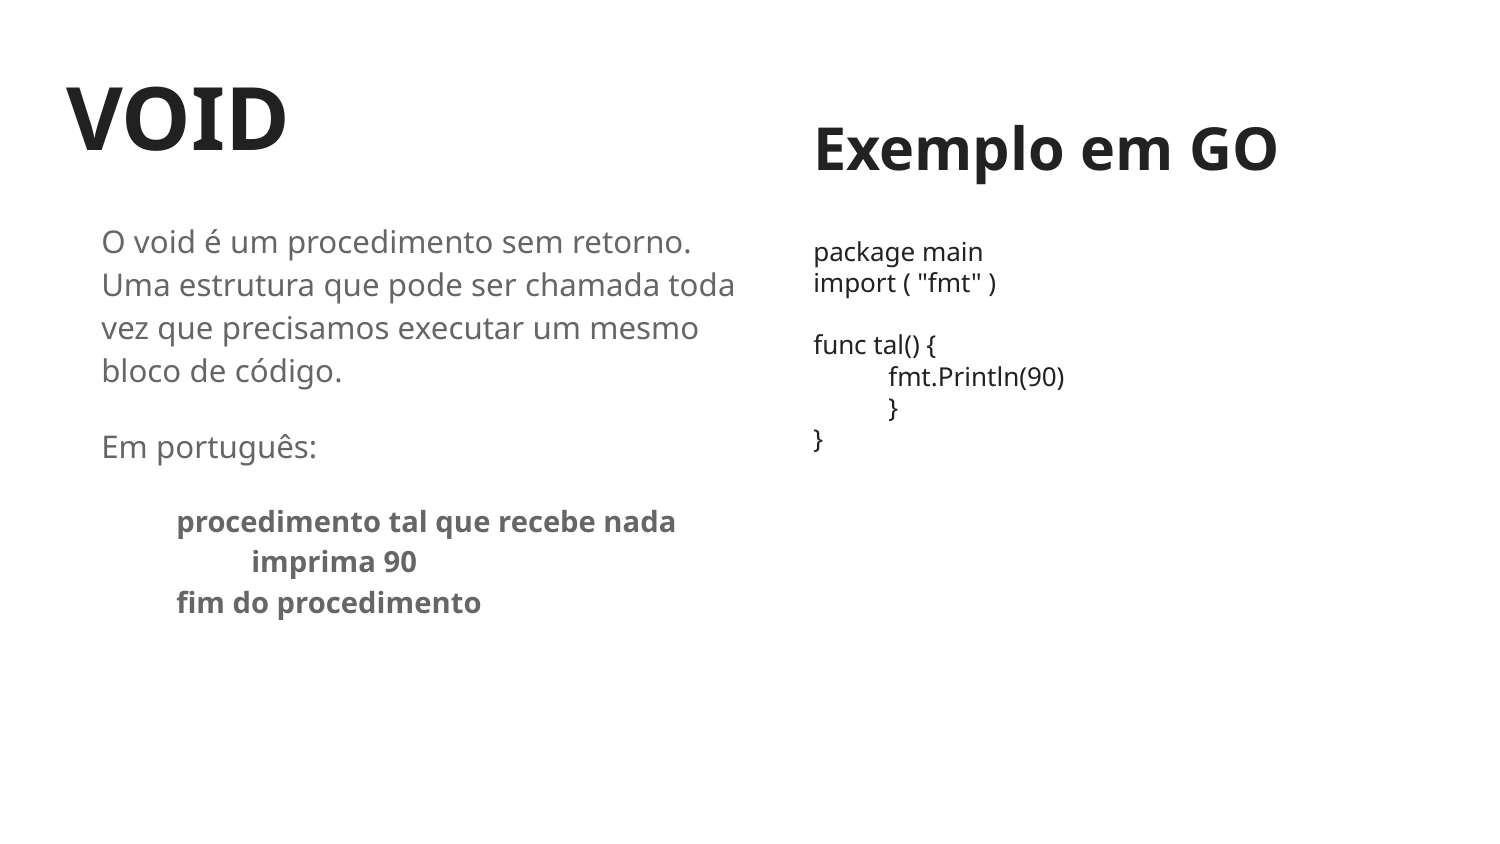

# VOID
Exemplo em GO
package main
import ( "fmt" )
func tal() {
fmt.Println(90)
}
}
O void é um procedimento sem retorno. Uma estrutura que pode ser chamada toda vez que precisamos executar um mesmo bloco de código.
Em português:
procedimento tal que recebe nada
imprima 90
fim do procedimento